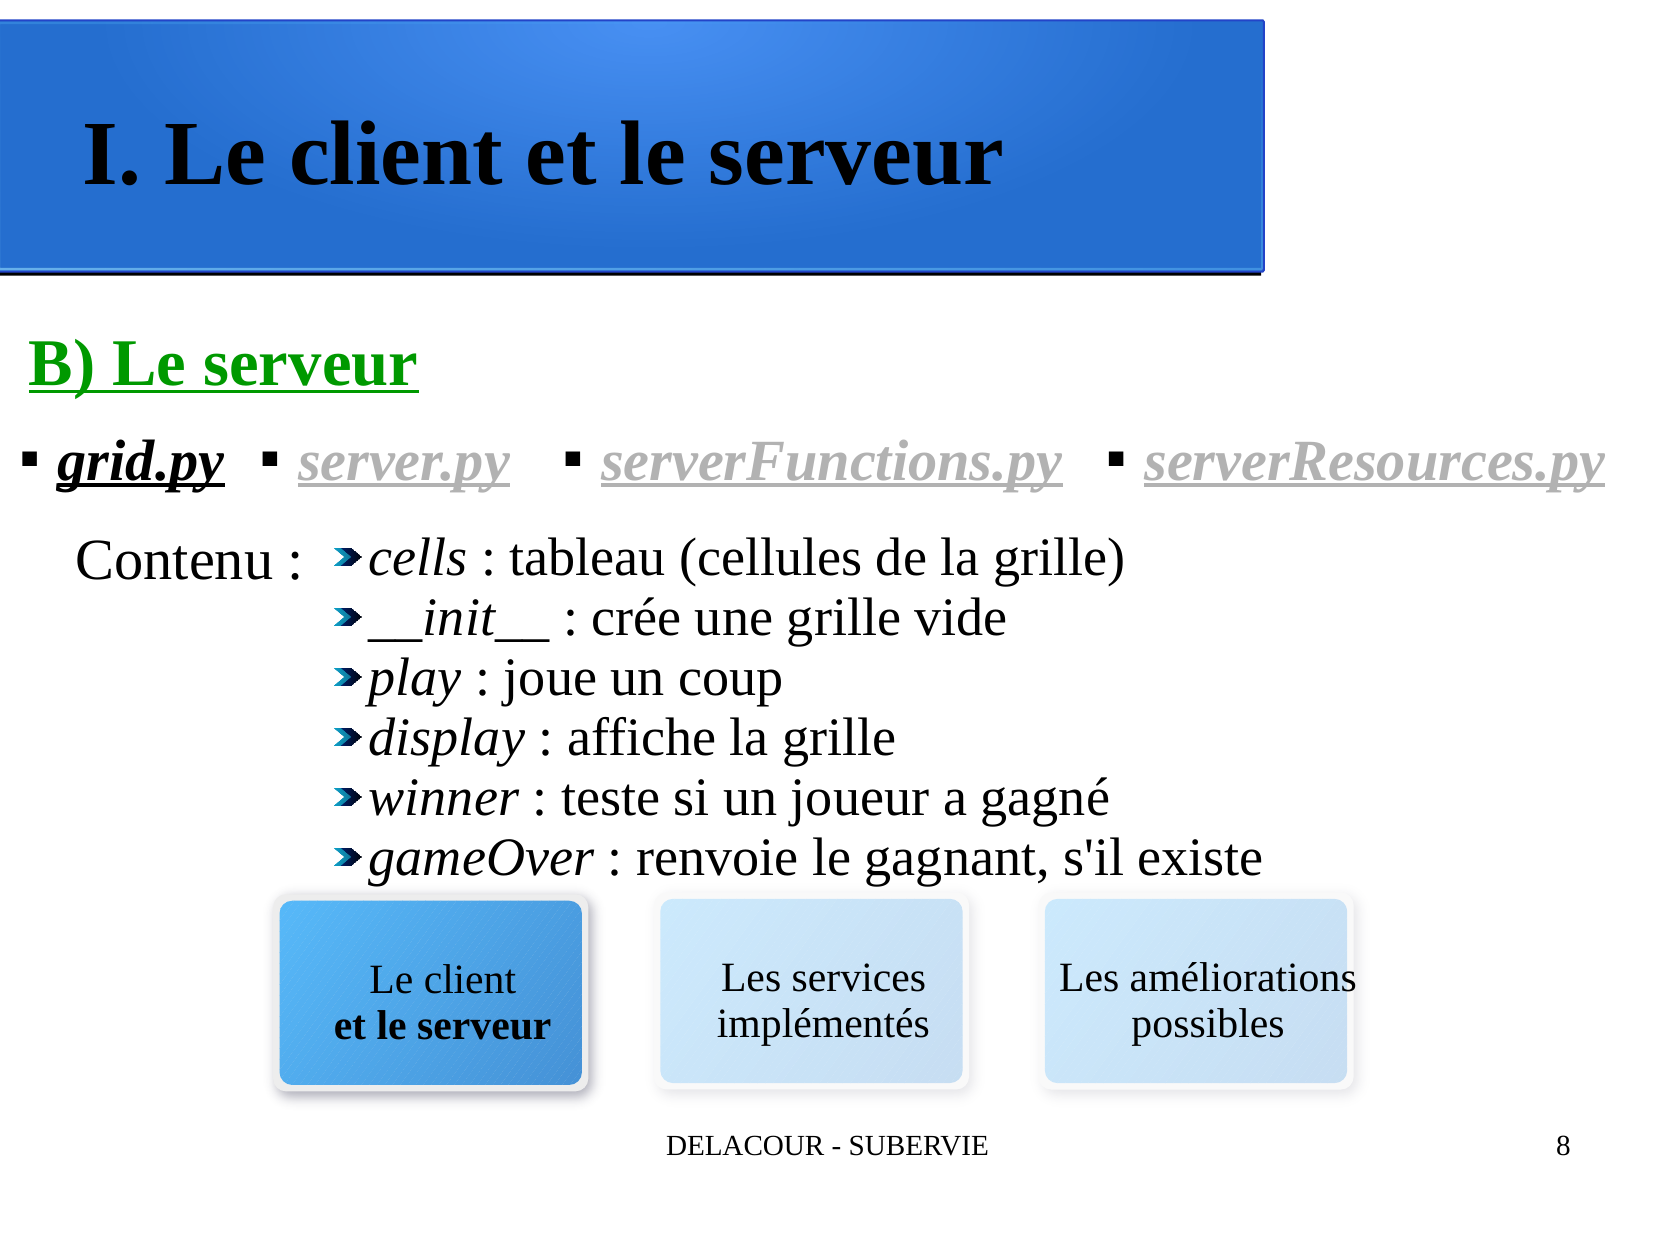

# I. Le client et le serveur
B) Le serveur
grid.py
server.py
serverFunctions.py
serverResources.py
Contenu :
cells : tableau (cellules de la grille)
__init__ : crée une grille vide
play : joue un coup
display : affiche la grille
winner : teste si un joueur a gagné
gameOver : renvoie le gagnant, s'il existe
Les services
implémentés
Les améliorations
possibles
Le client
et le serveur
DELACOUR - SUBERVIE
8